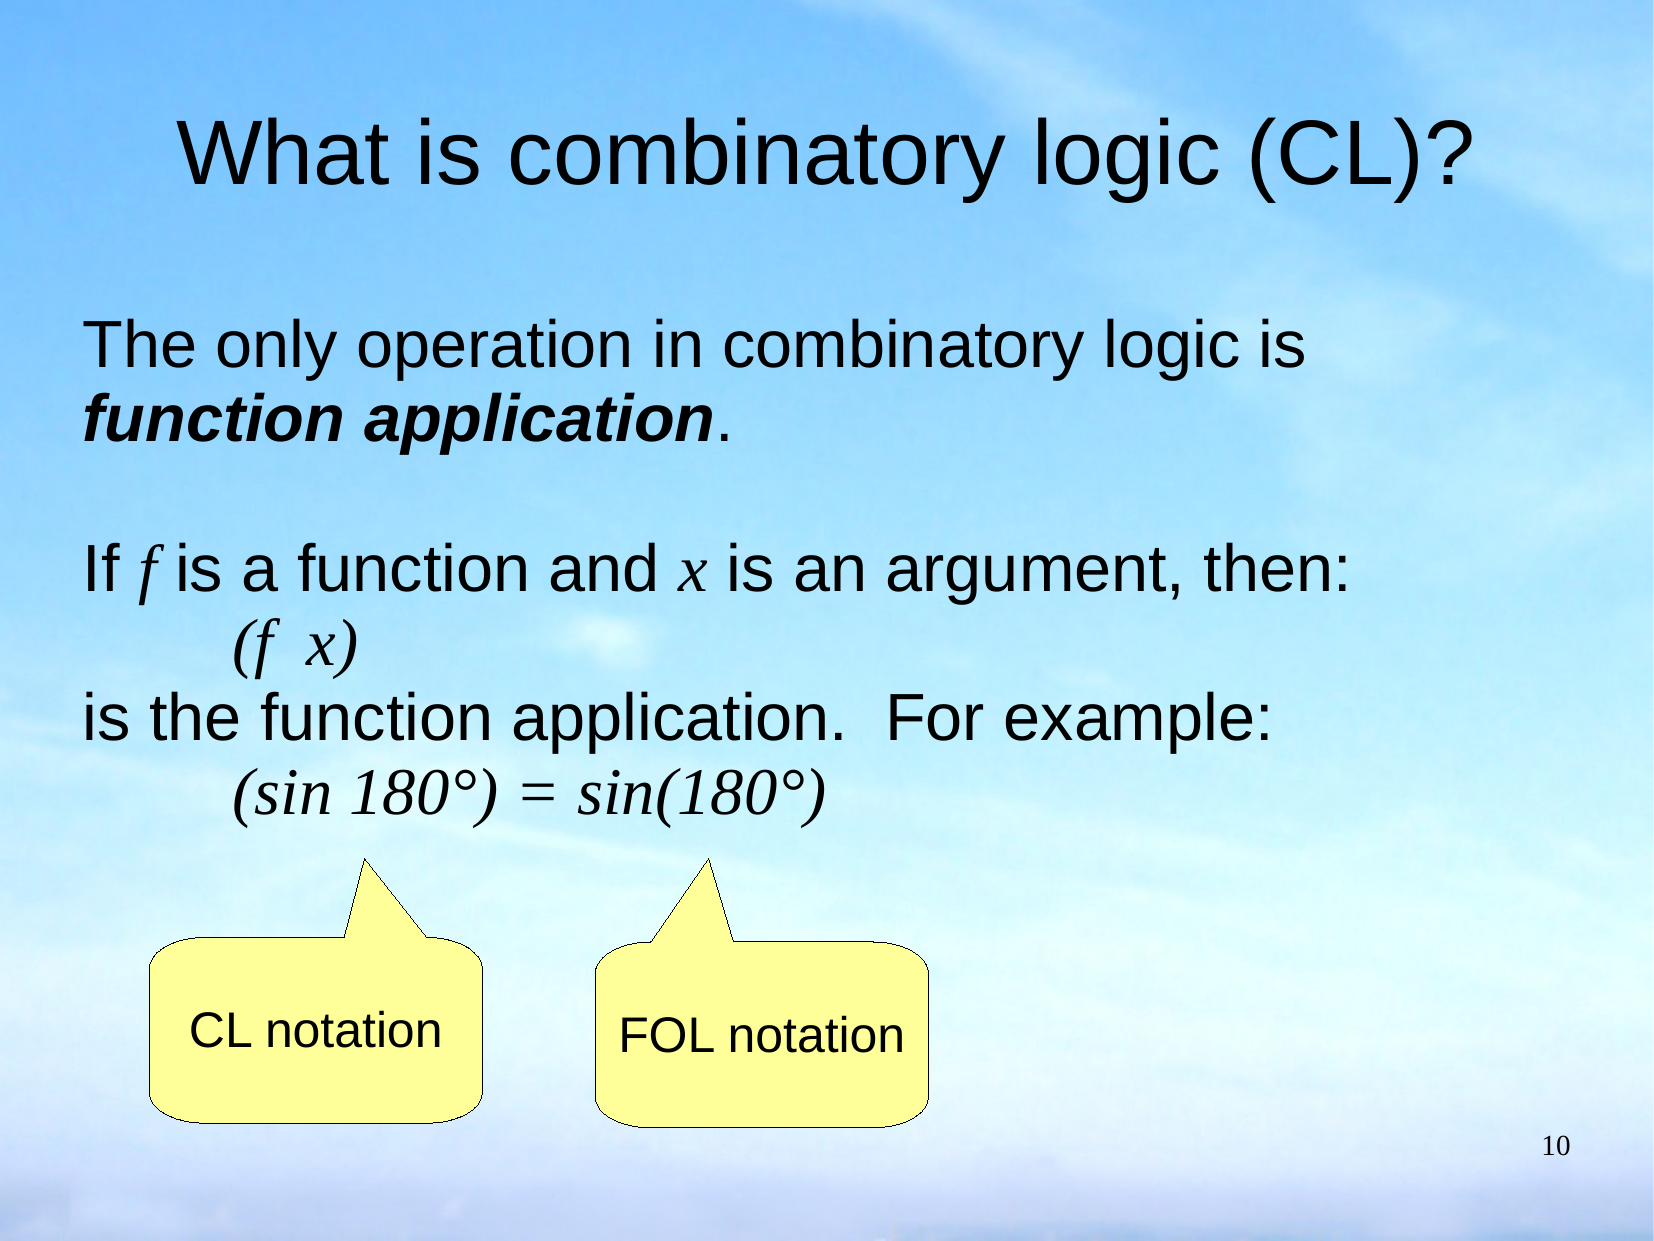

# What is combinatory logic (CL)?
The only operation in combinatory logic is function application.
If f is a function and x is an argument, then:
		(f x)
is the function application. For example:
		(sin 180°) = sin(180°)
CL notation
FOL notation
10